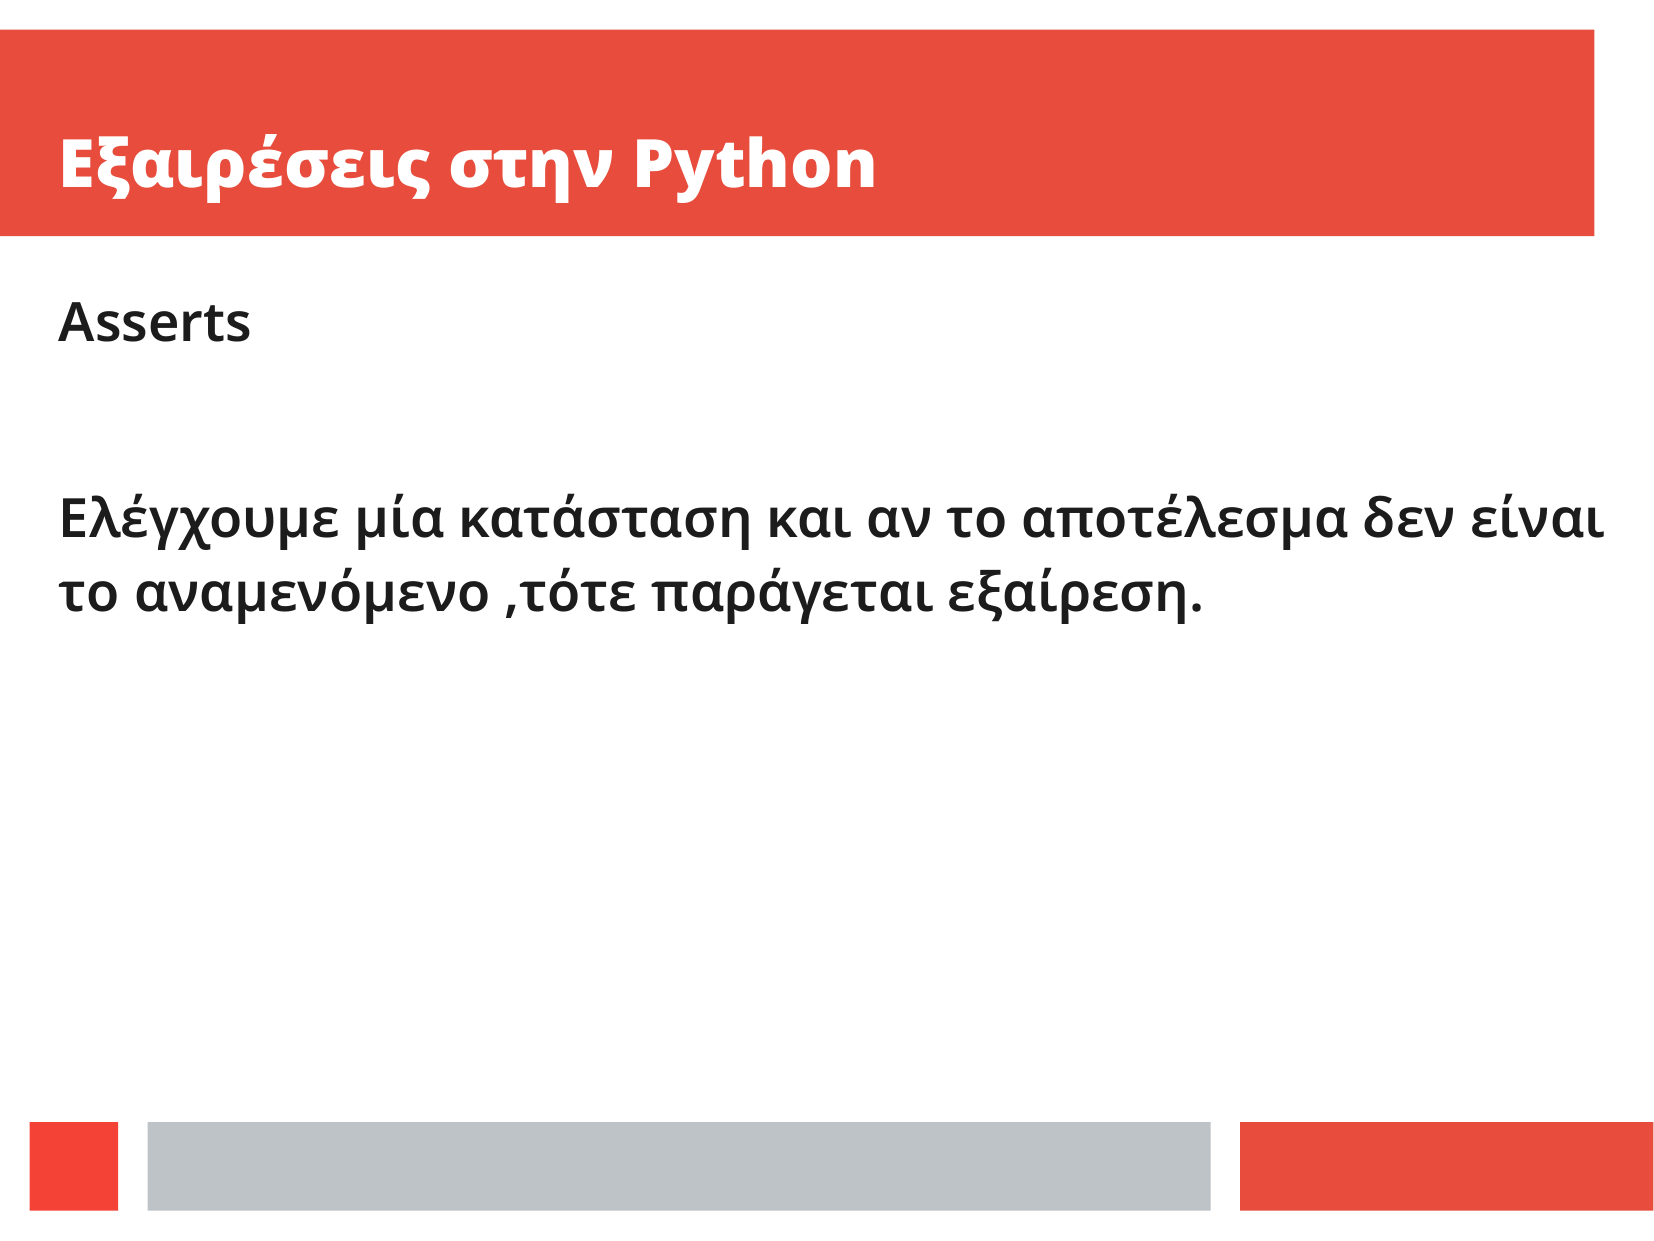

# Eξαιρέσεις στην Python
Asserts
Ελέγχουμε μία κατάσταση και αν το αποτέλεσμα δεν είναι το αναμενόμενο ,τότε παράγεται εξαίρεση.